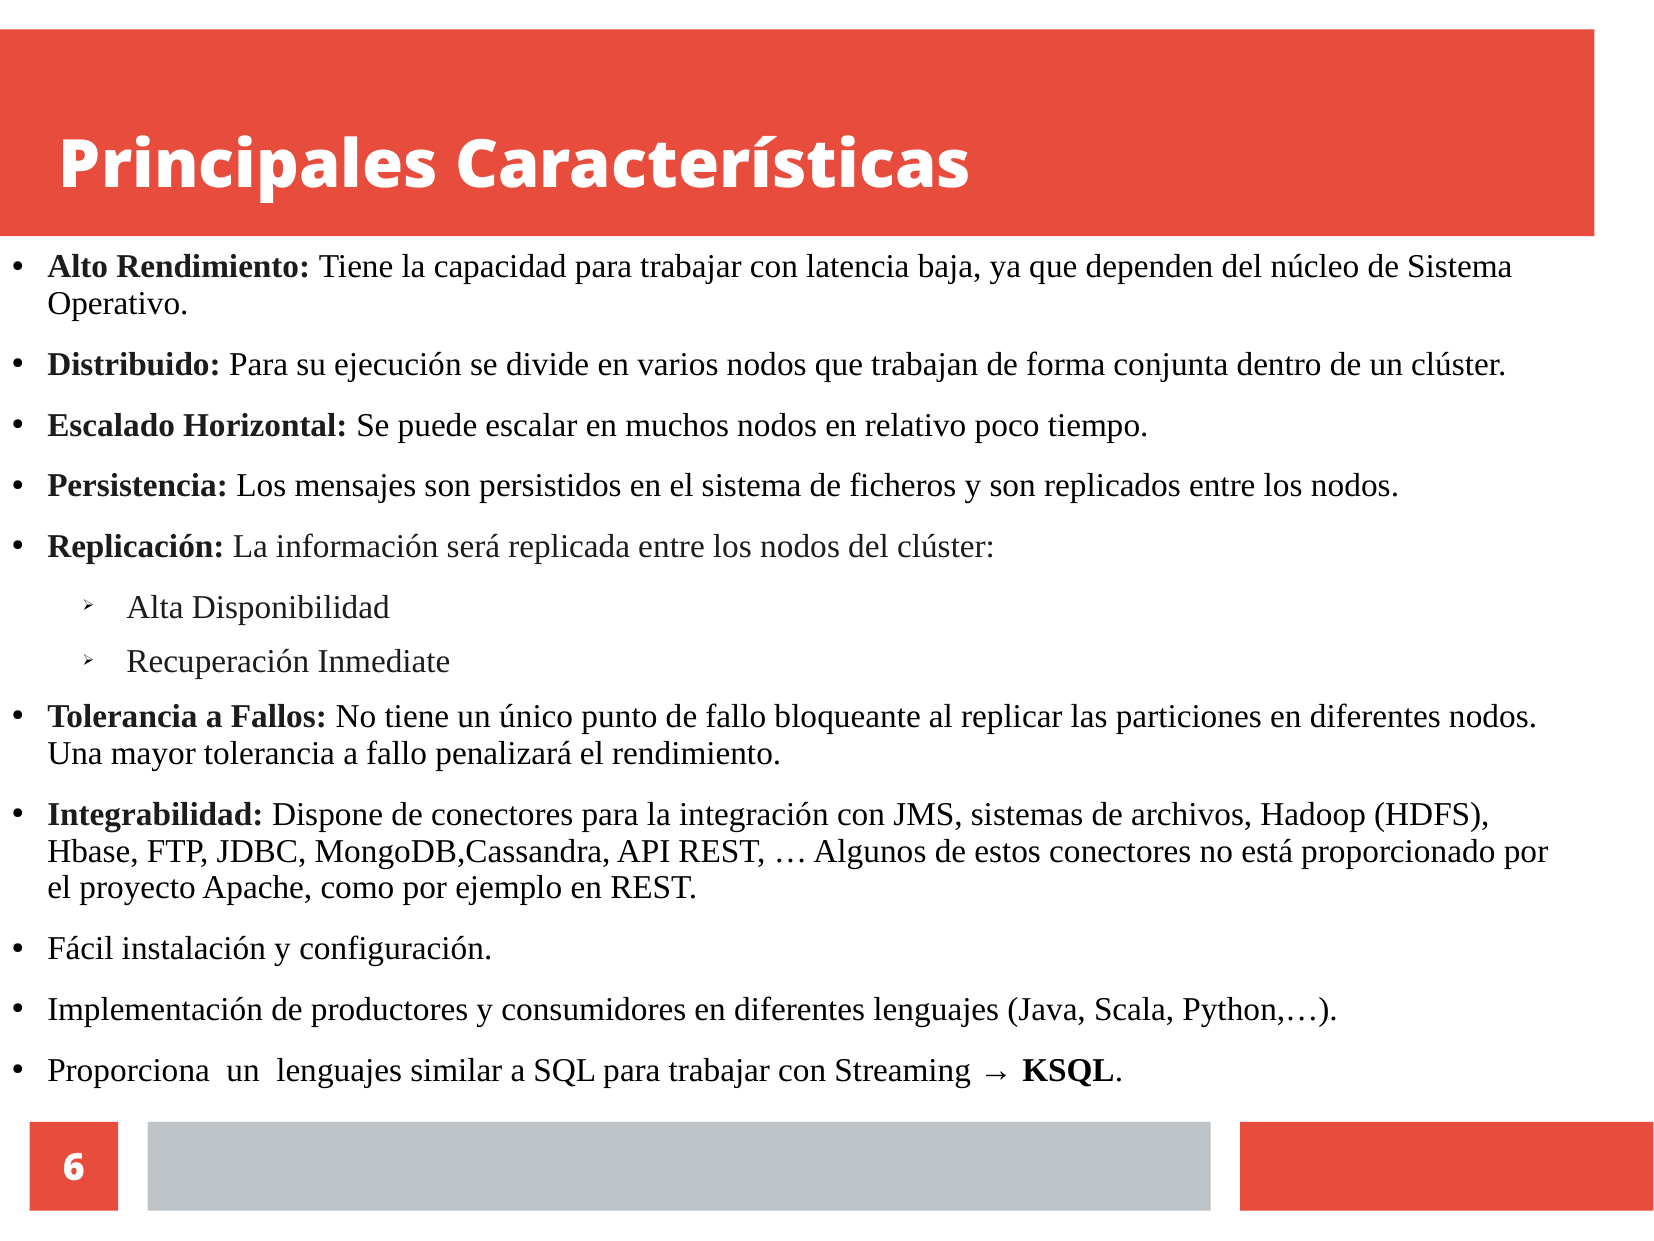

# Principales Características
Alto Rendimiento: Tiene la capacidad para trabajar con latencia baja, ya que dependen del núcleo de Sistema Operativo.
Distribuido: Para su ejecución se divide en varios nodos que trabajan de forma conjunta dentro de un clúster.
Escalado Horizontal: Se puede escalar en muchos nodos en relativo poco tiempo.
Persistencia: Los mensajes son persistidos en el sistema de ficheros y son replicados entre los nodos.
Replicación: La información será replicada entre los nodos del clúster:
 Alta Disponibilidad
 Recuperación Inmediate
Tolerancia a Fallos: No tiene un único punto de fallo bloqueante al replicar las particiones en diferentes nodos. Una mayor tolerancia a fallo penalizará el rendimiento.
Integrabilidad: Dispone de conectores para la integración con JMS, sistemas de archivos, Hadoop (HDFS), Hbase, FTP, JDBC, MongoDB,Cassandra, API REST, … Algunos de estos conectores no está proporcionado por el proyecto Apache, como por ejemplo en REST.
Fácil instalación y configuración.
Implementación de productores y consumidores en diferentes lenguajes (Java, Scala, Python,…).
Proporciona un lenguajes similar a SQL para trabajar con Streaming → KSQL.
6